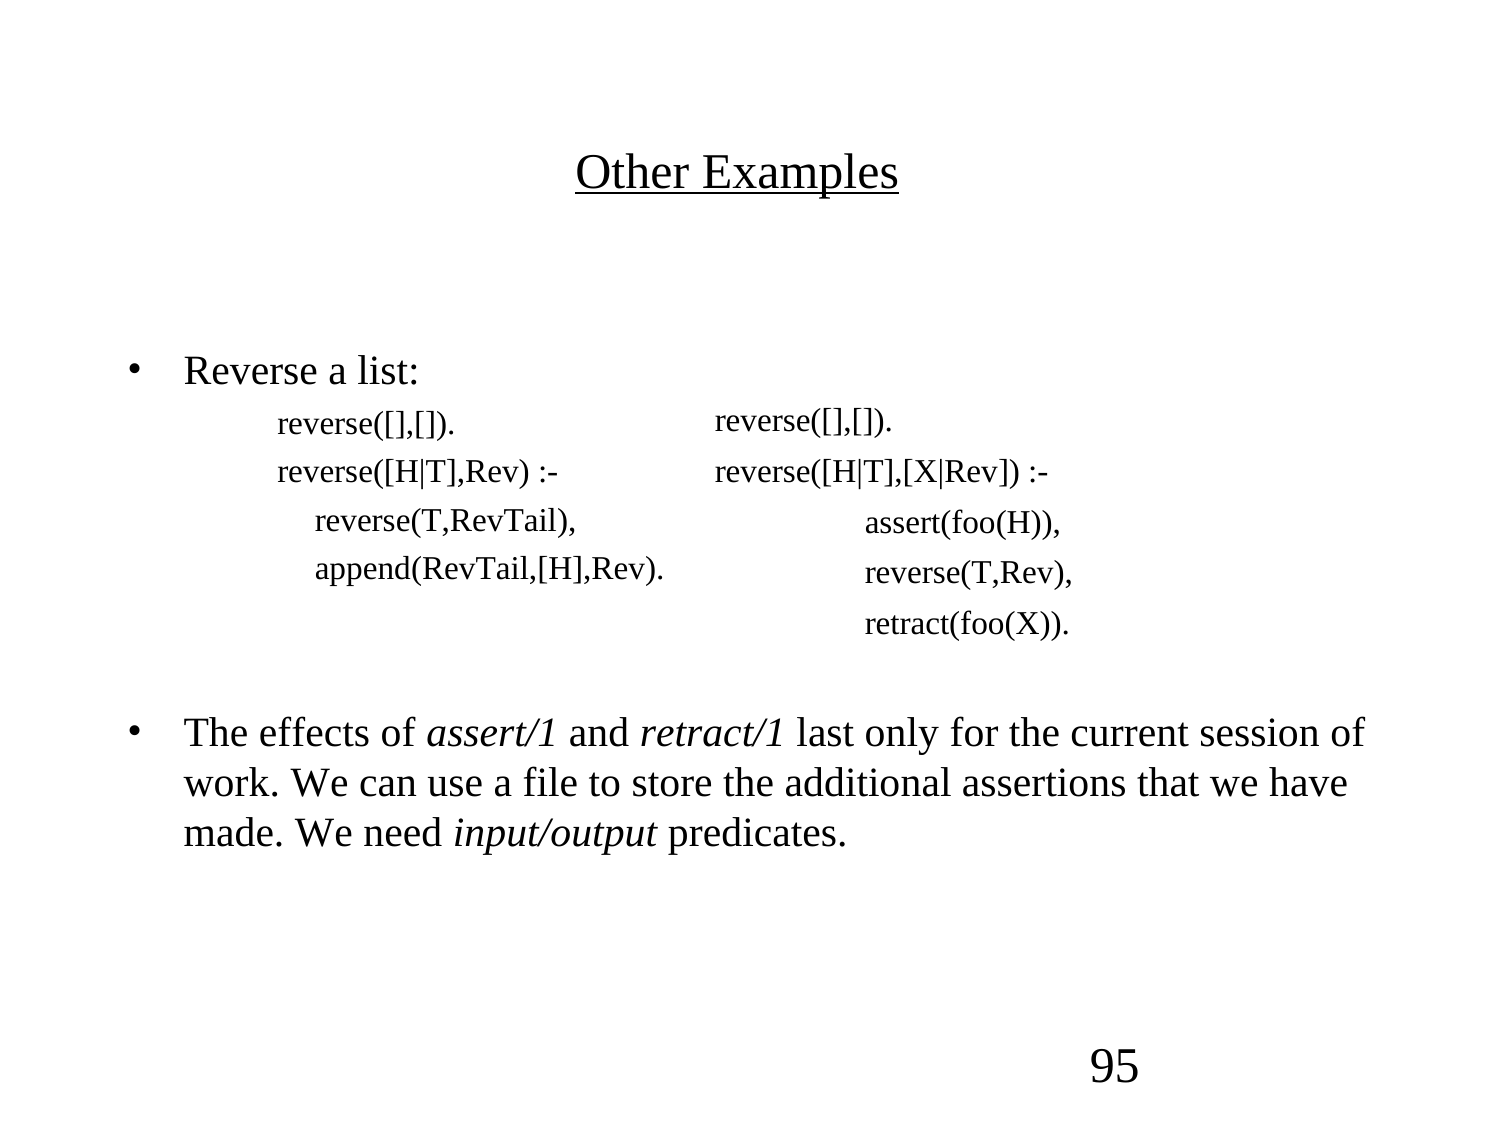

# Other Examples
Reverse a list:
reverse([],[]).
reverse([H|T],Rev) :-
	reverse(T,RevTail),
	append(RevTail,[H],Rev).
The effects of assert/1 and retract/1 last only for the current session of work. We can use a file to store the additional assertions that we have made. We need input/output predicates.
reverse([],[]).
reverse([H|T],[X|Rev]) :-
	assert(foo(H)),
	reverse(T,Rev),
	retract(foo(X)).
95